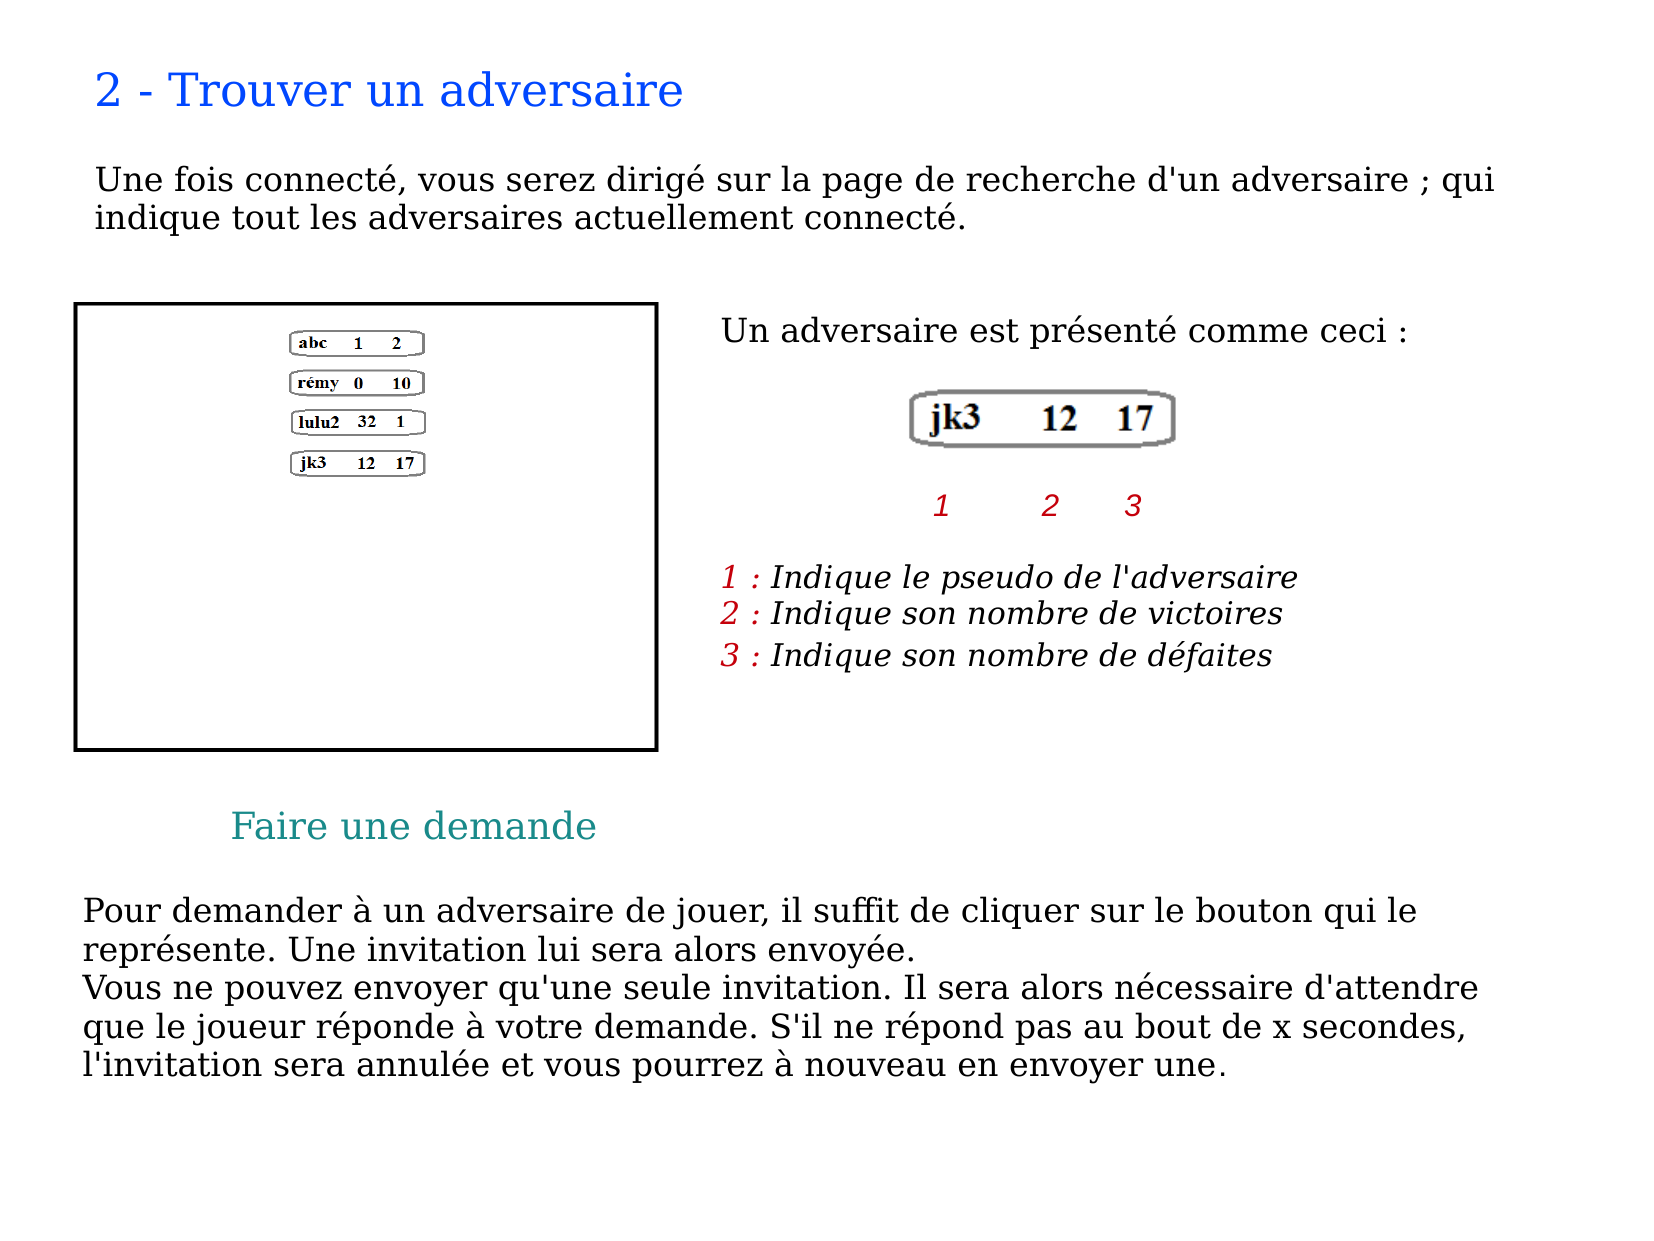

2 - Trouver un adversaire
Une fois connecté, vous serez dirigé sur la page de recherche d'un adversaire ; qui indique tout les adversaires actuellement connecté.
Un adversaire est présenté comme ceci :
1	 2	 3
1 : Indique le pseudo de l'adversaire
2 : Indique son nombre de victoires
3 : Indique son nombre de défaites
		Faire une demande
Pour demander à un adversaire de jouer, il suffit de cliquer sur le bouton qui le représente. Une invitation lui sera alors envoyée.
Vous ne pouvez envoyer qu'une seule invitation. Il sera alors nécessaire d'attendre que le joueur réponde à votre demande. S'il ne répond pas au bout de x secondes, l'invitation sera annulée et vous pourrez à nouveau en envoyer une.